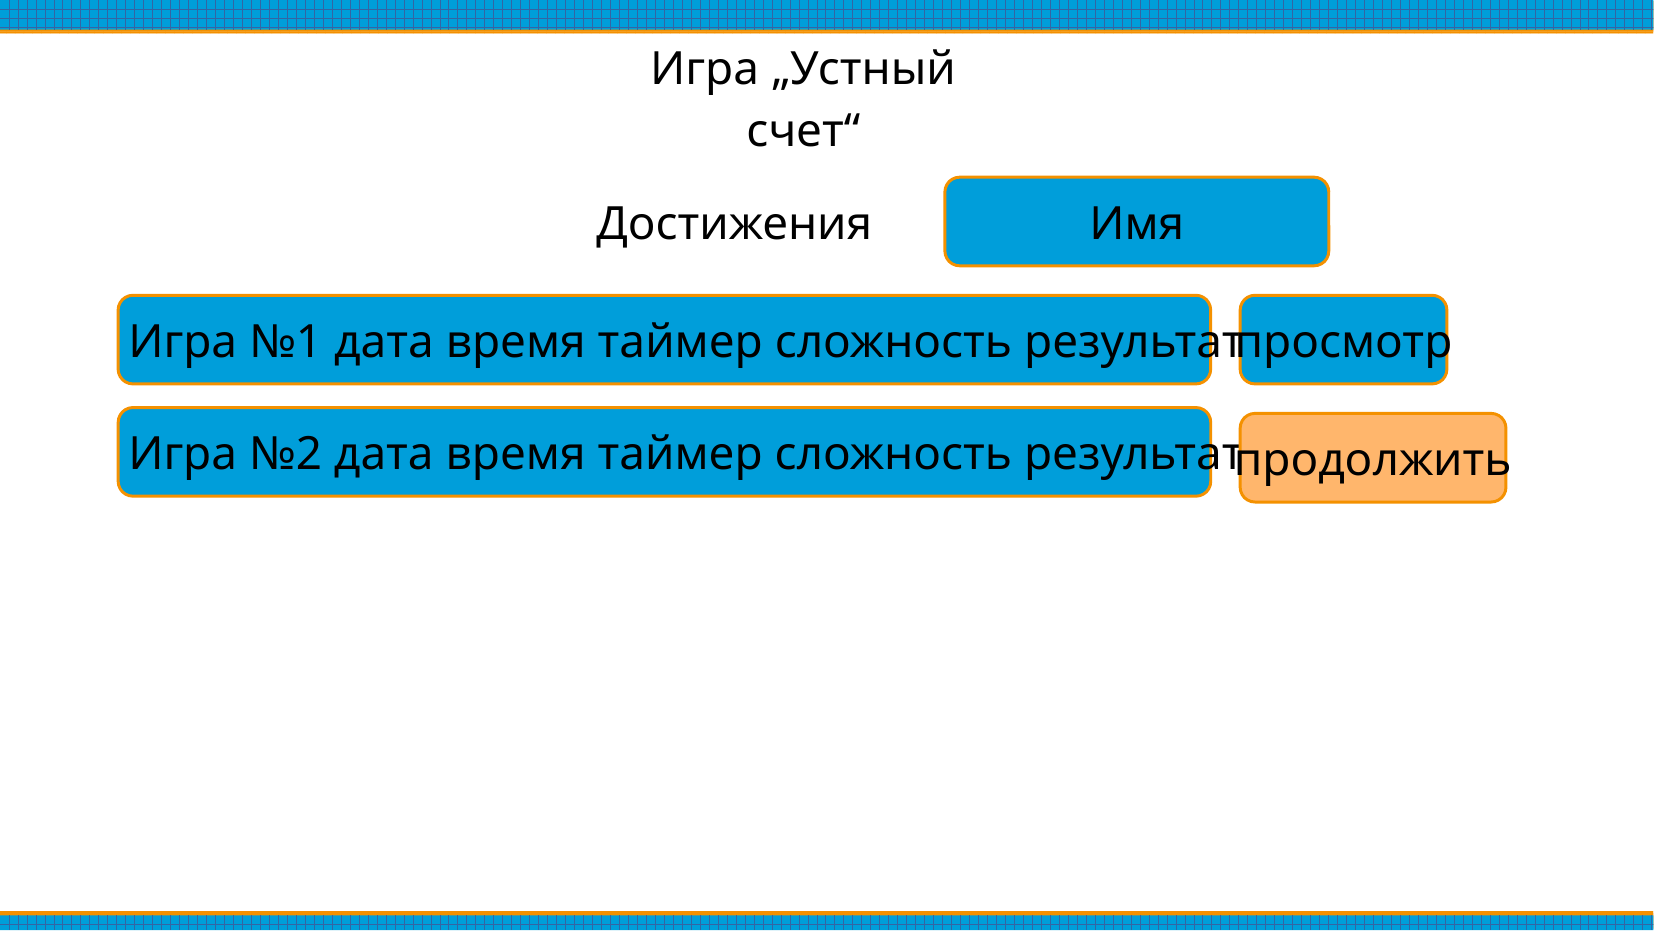

Игра „Устный счет“
Имя
Достижения
Игра №1 дата время таймер сложность результат %
просмотр
Игра №2 дата время таймер сложность результат %
продолжить